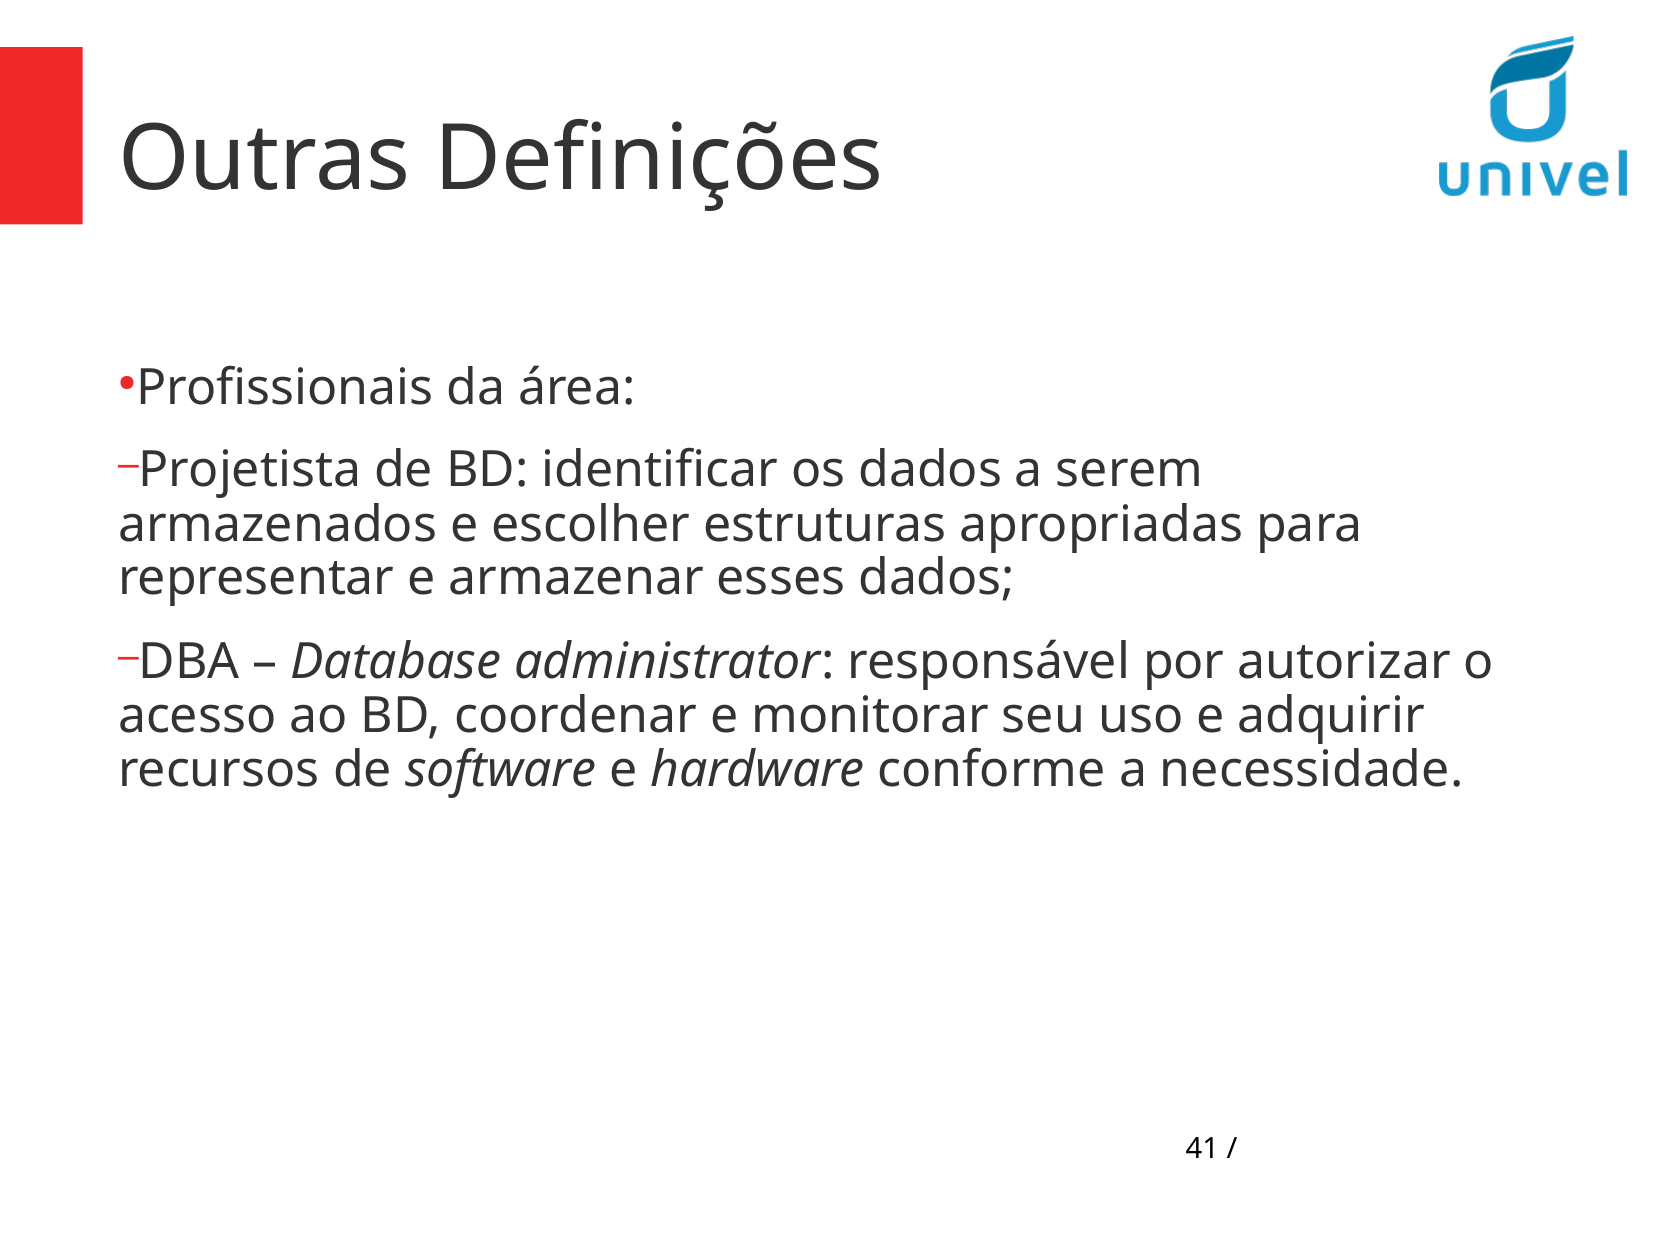

# Outras Definições
Profissionais da área:
Projetista de BD: identificar os dados a serem armazenados e escolher estruturas apropriadas para representar e armazenar esses dados;
DBA – Database administrator: responsável por autorizar o acesso ao BD, coordenar e monitorar seu uso e adquirir recursos de software e hardware conforme a necessidade.